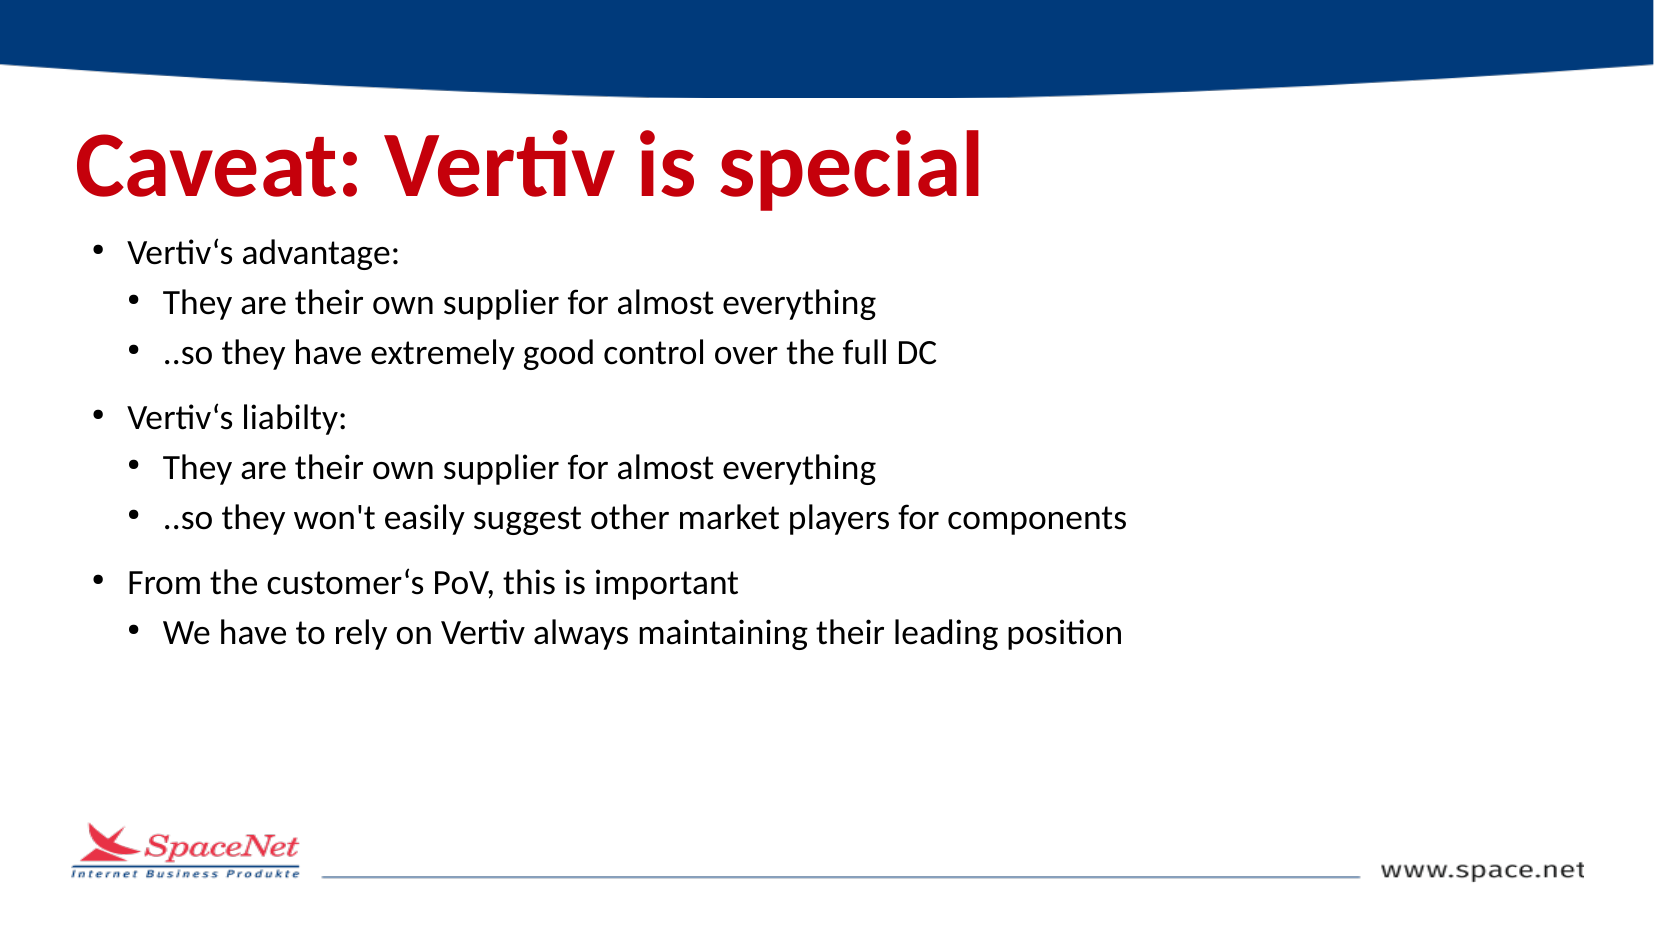

Caveat: Vertiv is special
Vertiv‘s advantage:
They are their own supplier for almost everything
..so they have extremely good control over the full DC
Vertiv‘s liabilty:
They are their own supplier for almost everything
..so they won't easily suggest other market players for components
From the customer‘s PoV, this is important
We have to rely on Vertiv always maintaining their leading position